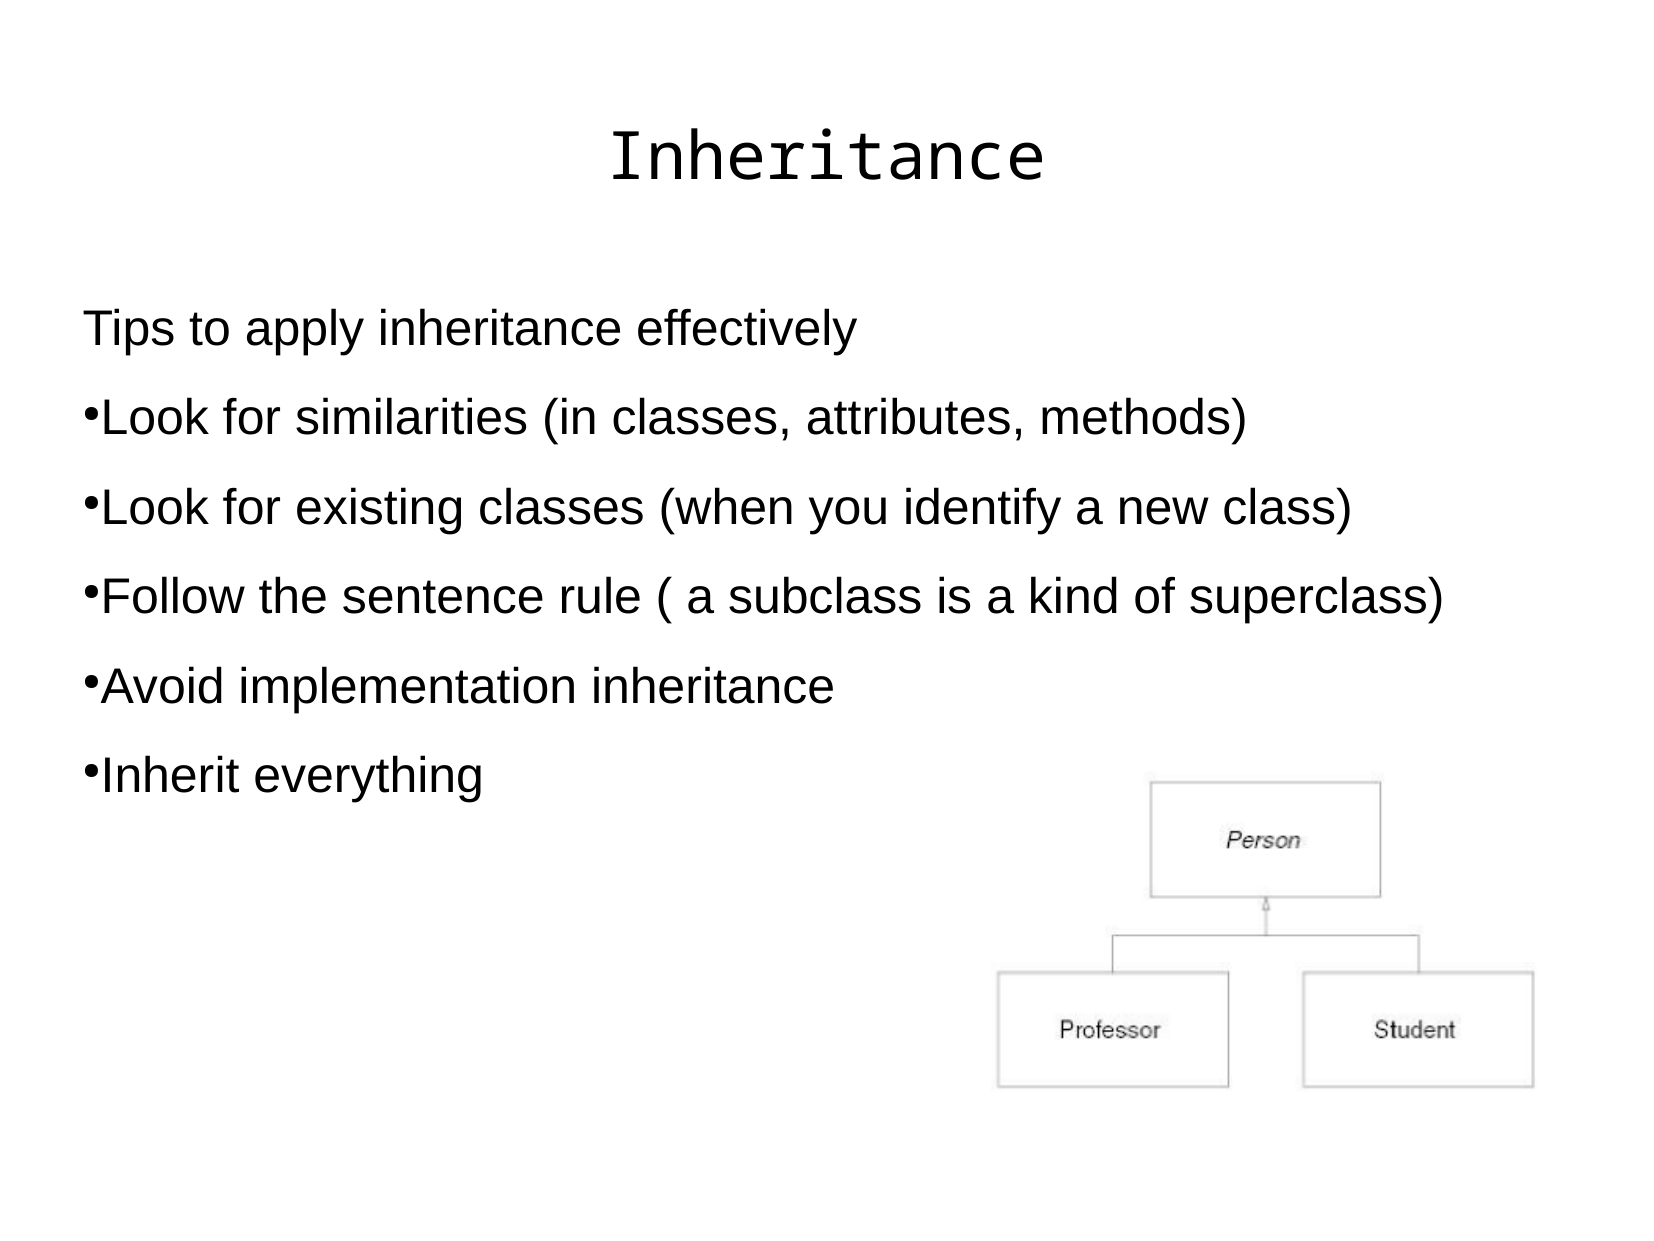

# Inheritance
Tips to apply inheritance effectively
Look for similarities (in classes, attributes, methods)
Look for existing classes (when you identify a new class)
Follow the sentence rule ( a subclass is a kind of superclass)
Avoid implementation inheritance
Inherit everything